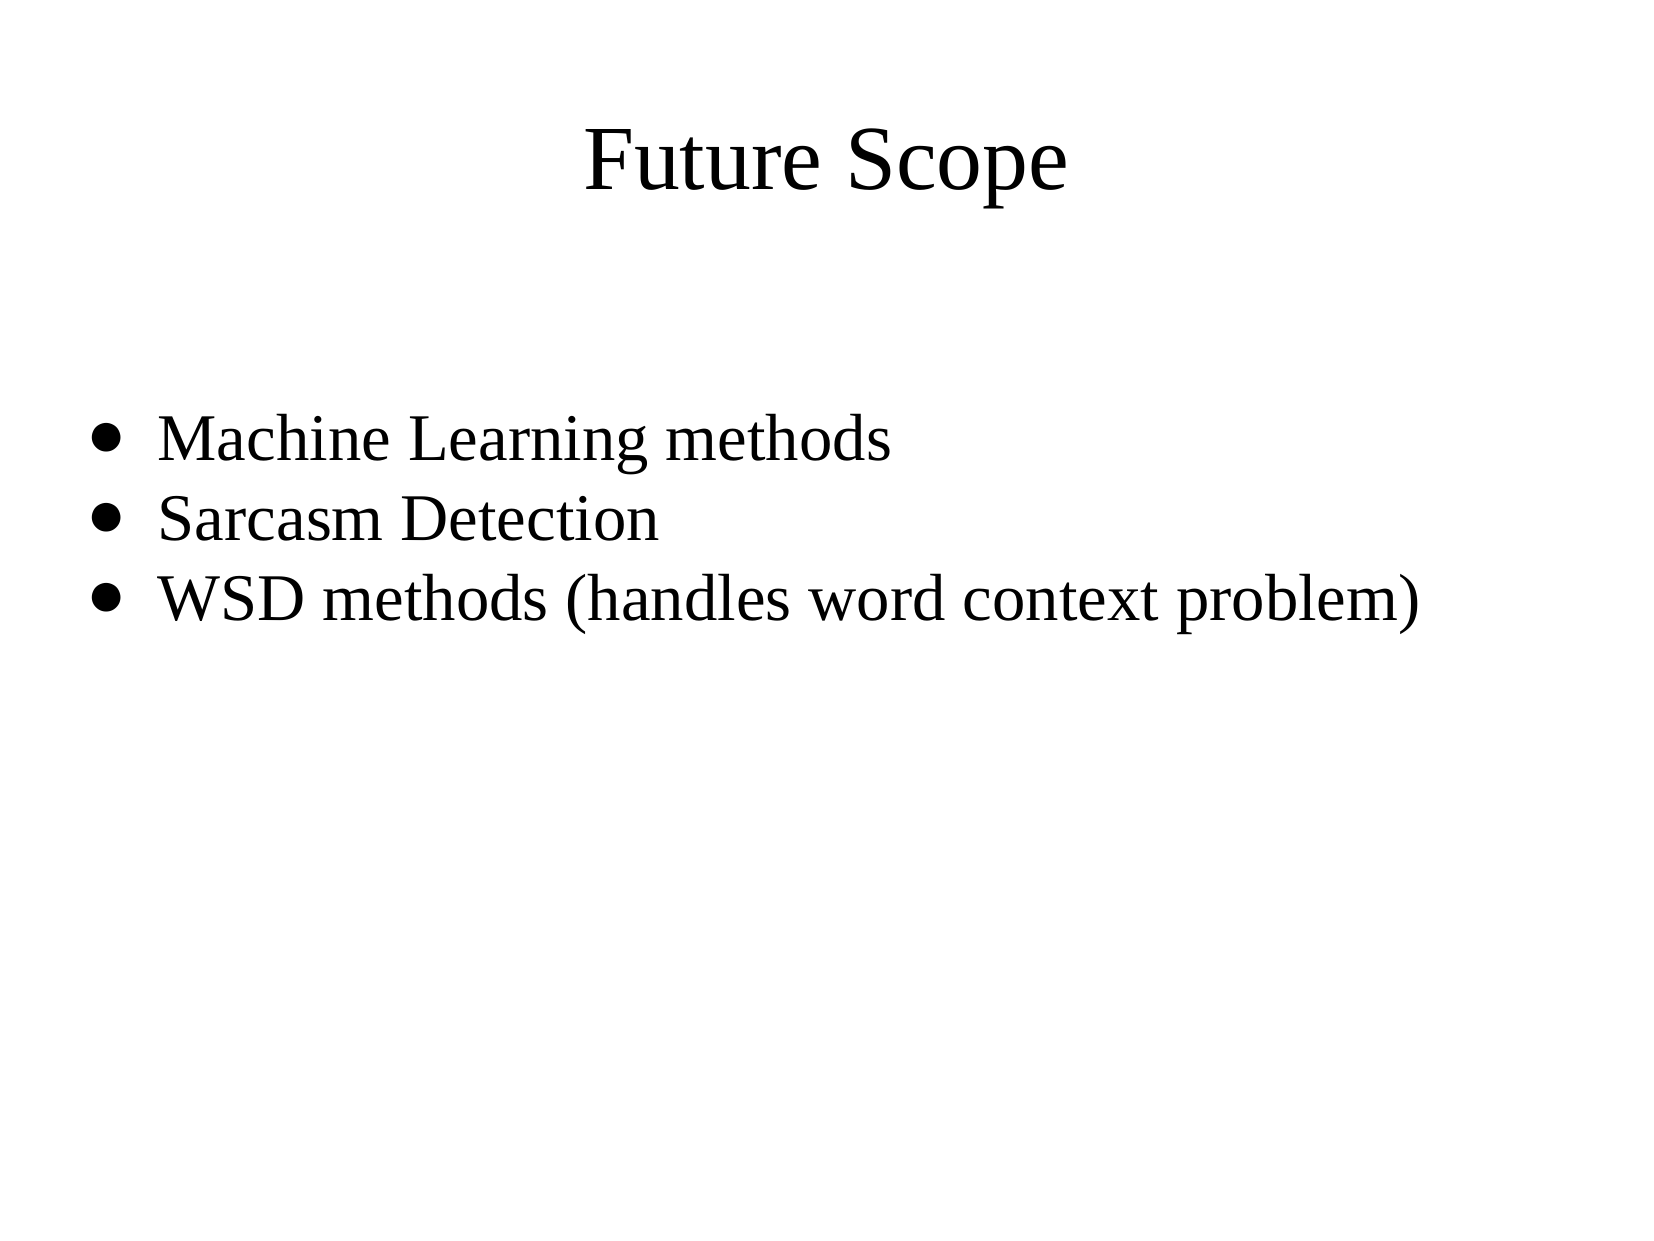

Future Scope
Machine Learning methods
Sarcasm Detection
WSD methods (handles word context problem)